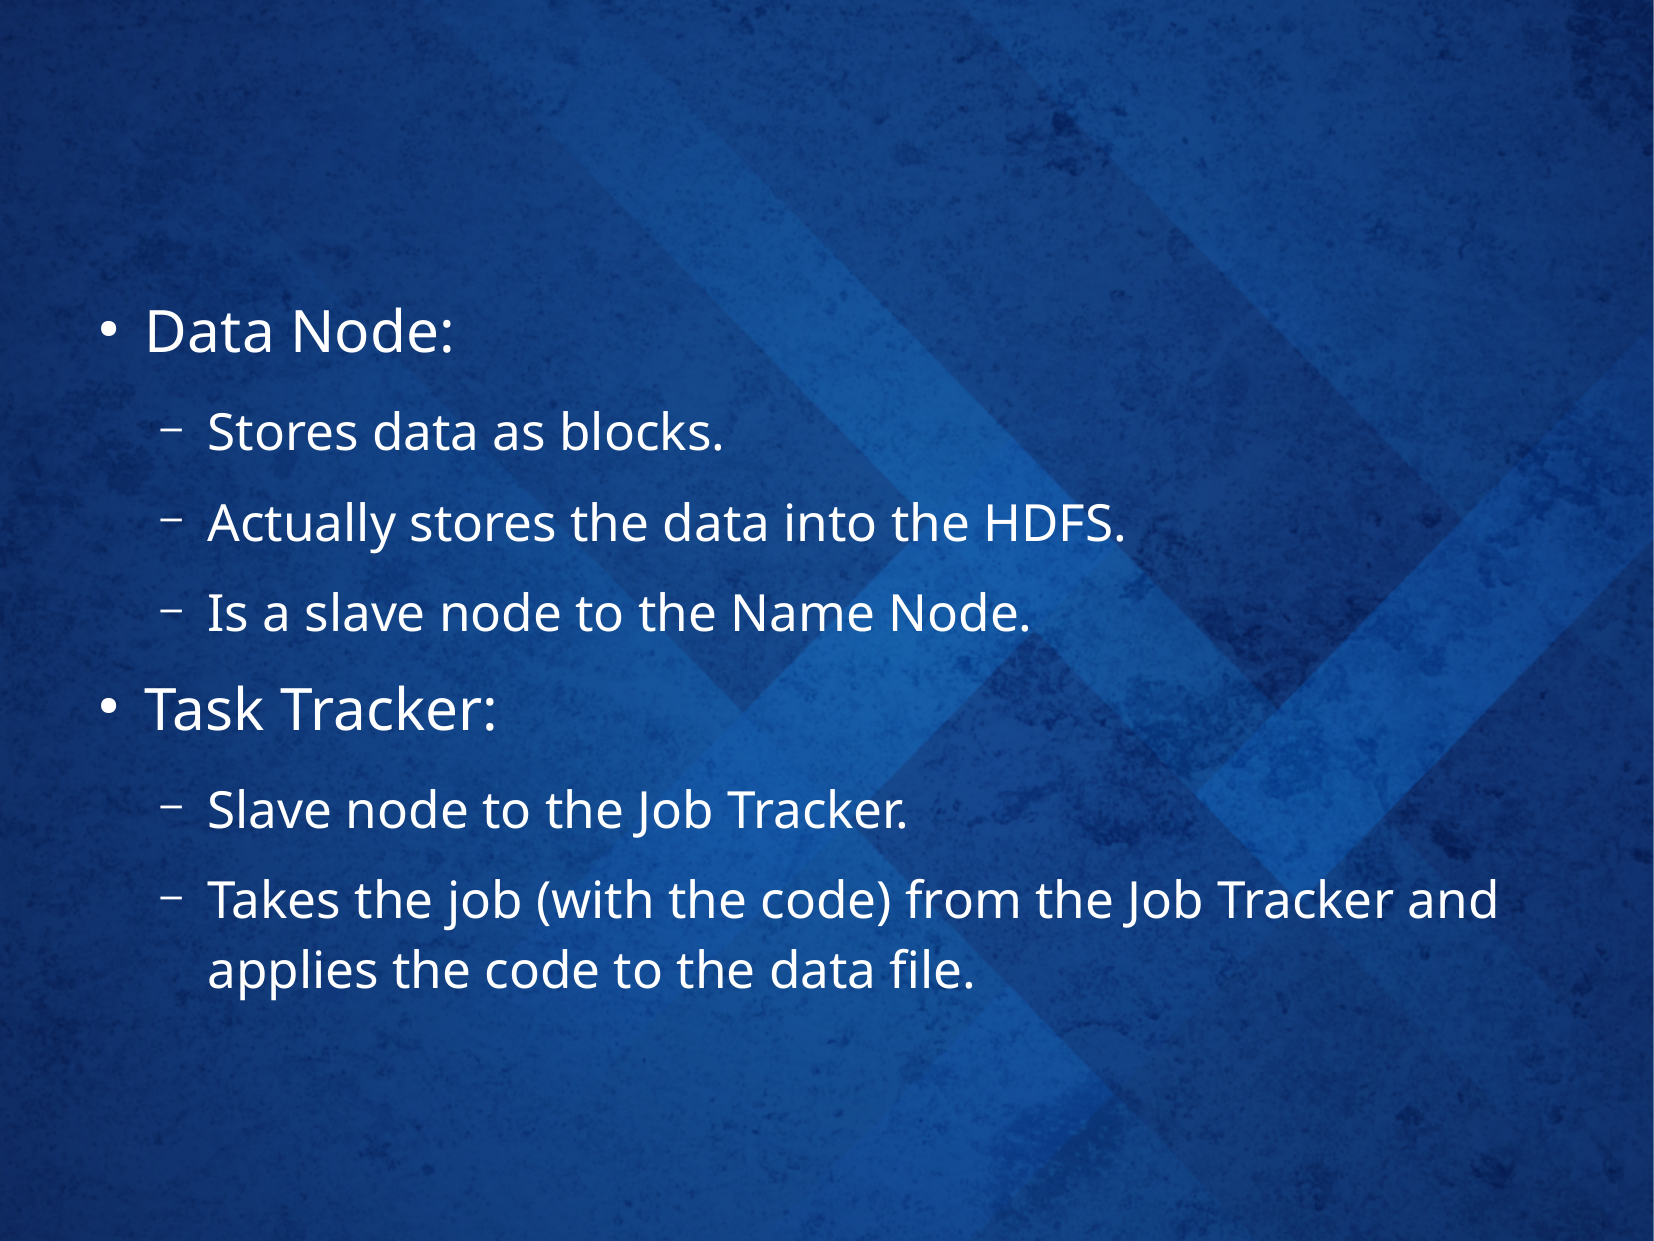

# Data Node:
Stores data as blocks.
Actually stores the data into the HDFS.
Is a slave node to the Name Node.
Task Tracker:
Slave node to the Job Tracker.
Takes the job (with the code) from the Job Tracker and applies the code to the data file.